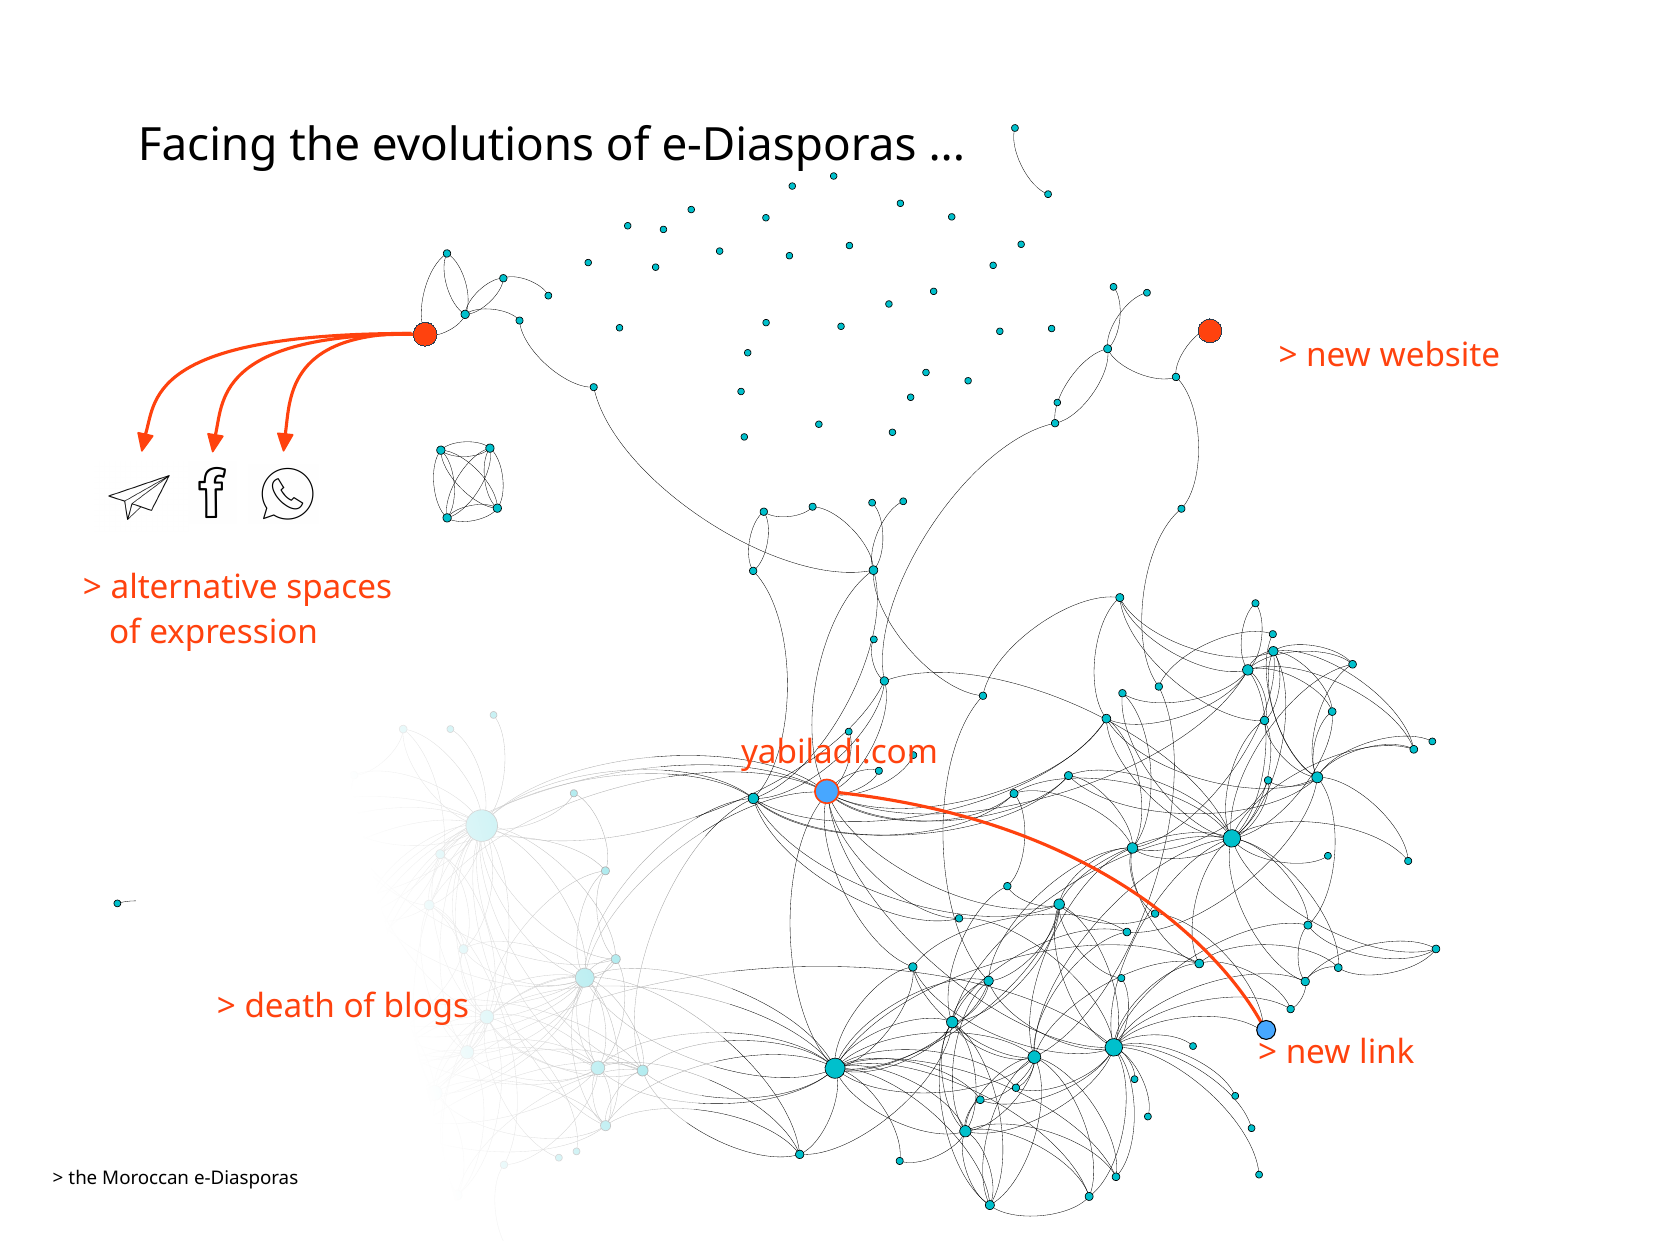

Facing the evolutions of e-Diasporas ...
> new website
> alternative spaces
 of expression
yabiladi.com
> death of blogs
> new link
> the Moroccan e-Diasporas